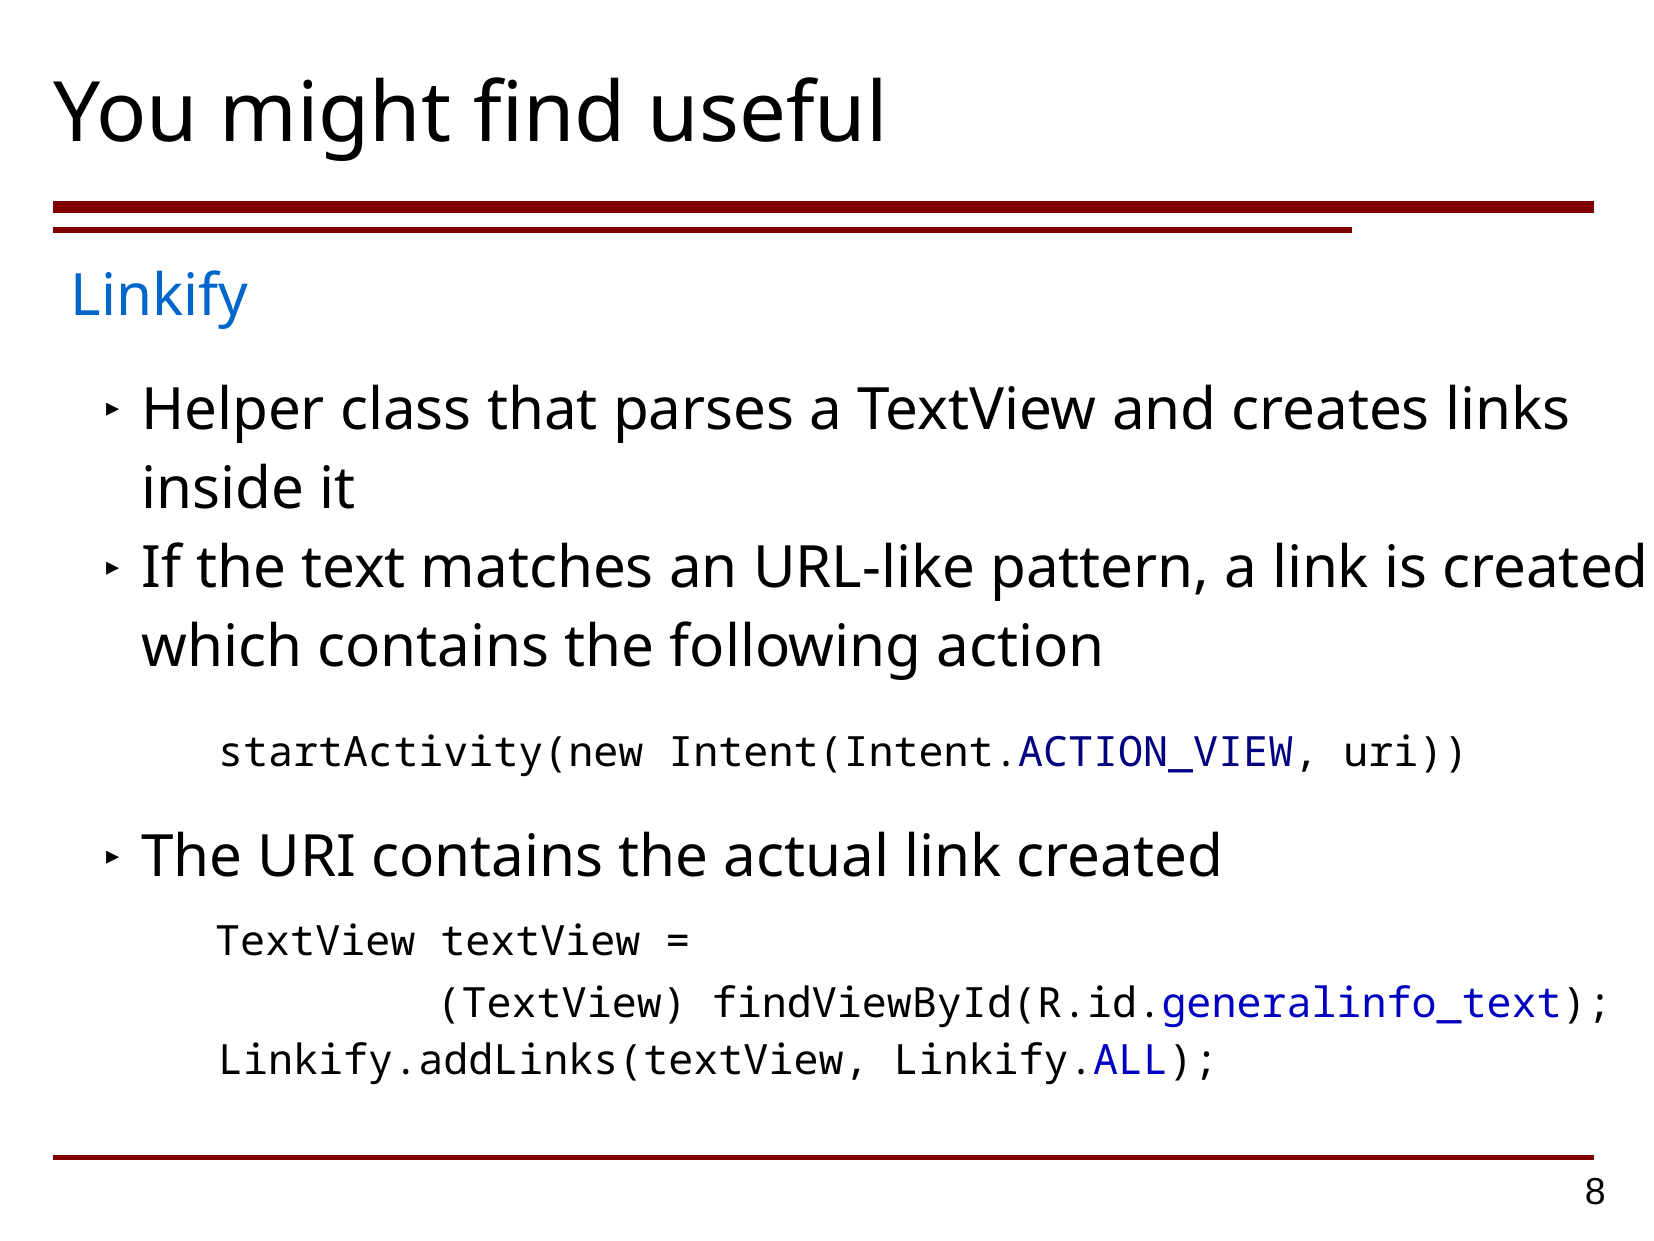

# You might find useful
Linkify
Helper class that parses a TextView and creates links
inside it
If the text matches an URL-like pattern, a link is created
which contains the following action
		startActivity(new Intent(Intent.ACTION_VIEW, uri))
The URI contains the actual link created
	TextView textView =
				(TextView) findViewById(R.id.generalinfo_text);
		Linkify.addLinks(textView, Linkify.ALL);